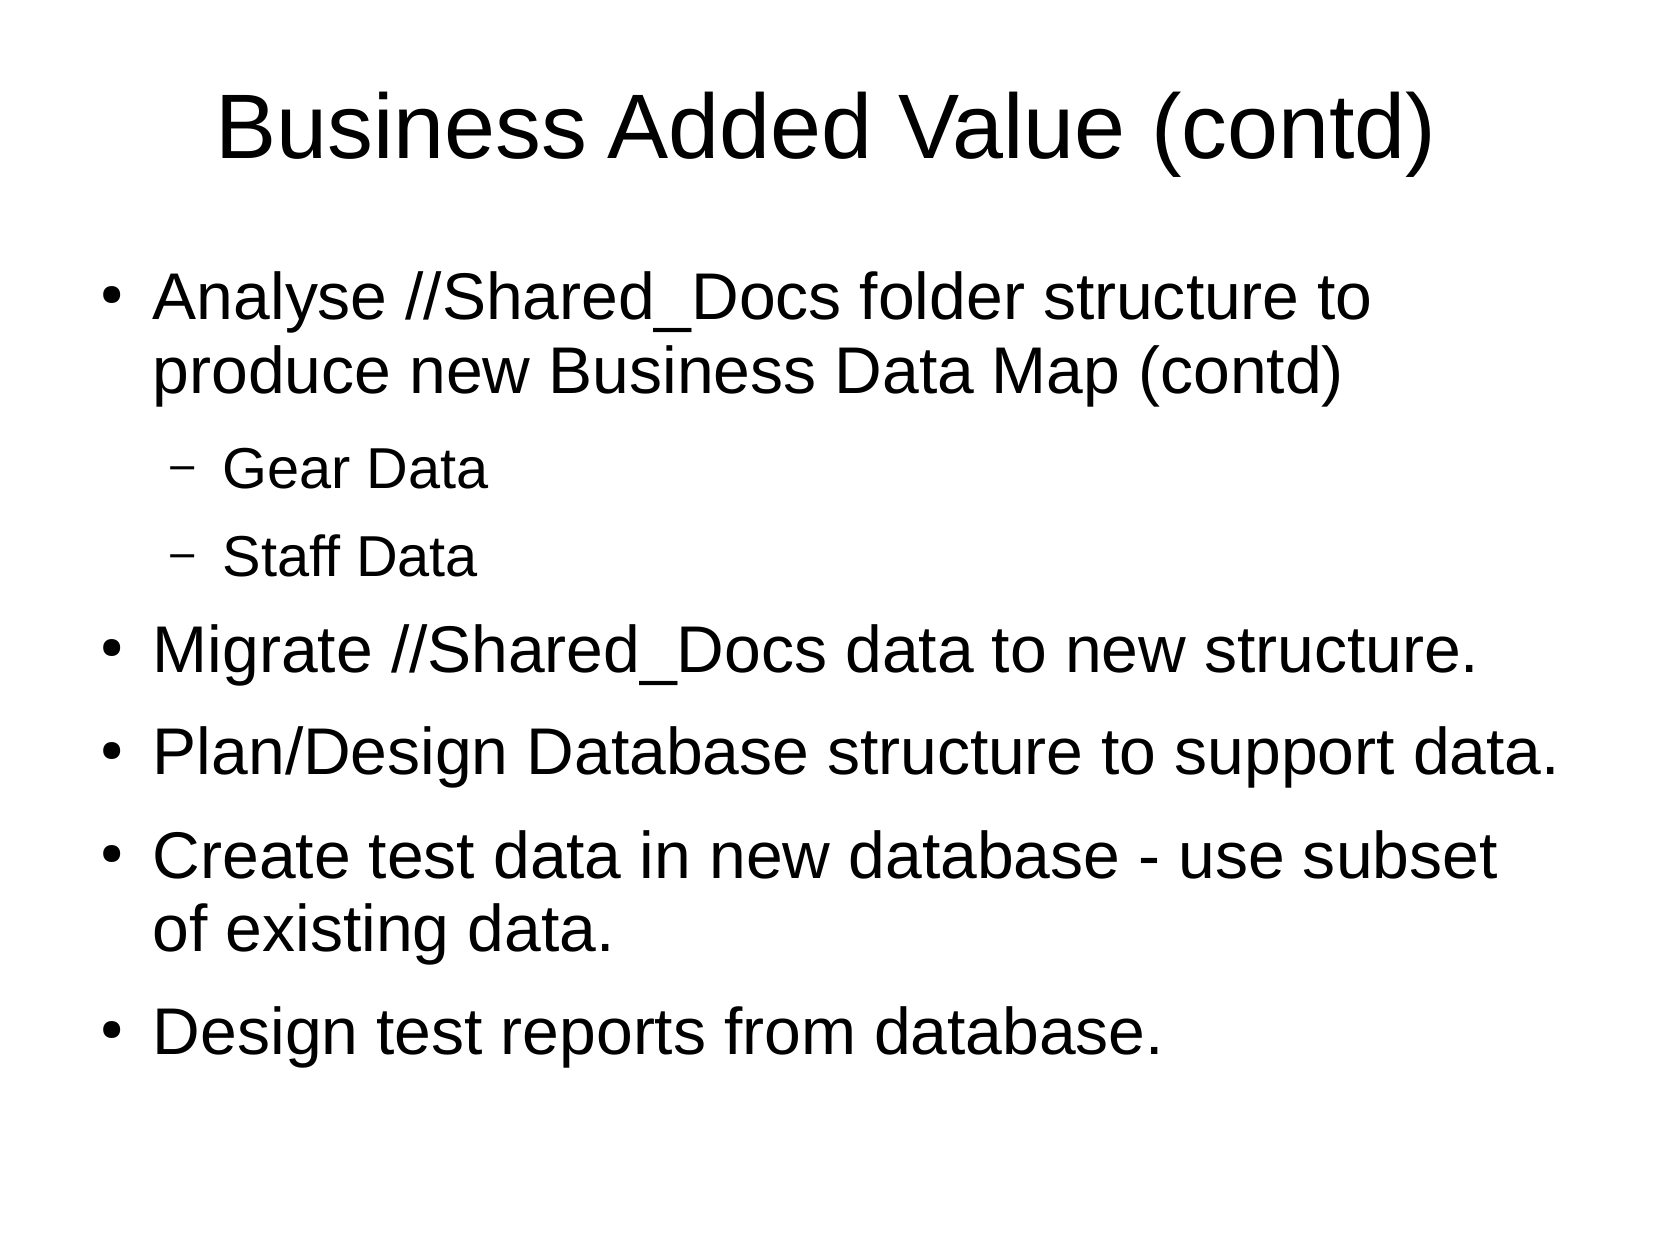

# Business Added Value (contd)
Analyse //Shared_Docs folder structure to produce new Business Data Map (contd)
Gear Data
Staff Data
Migrate //Shared_Docs data to new structure.
Plan/Design Database structure to support data.
Create test data in new database - use subset of existing data.
Design test reports from database.